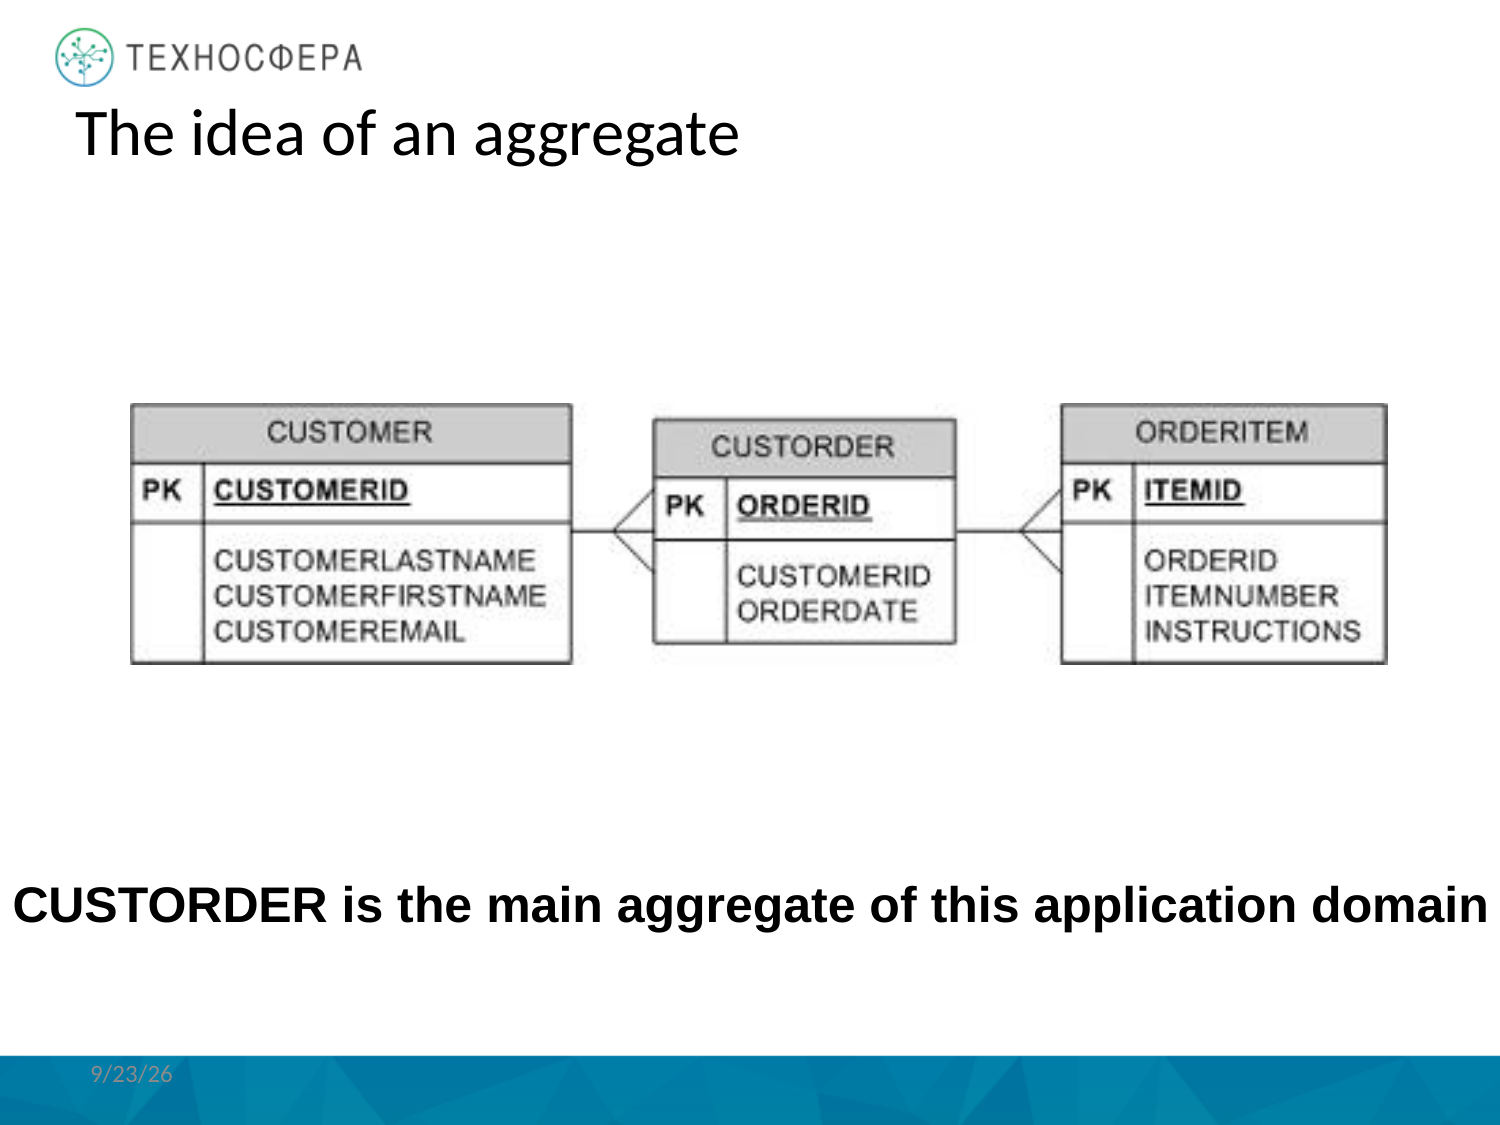

# The idea of an aggregate
CUSTORDER is the main aggregate of this application domain